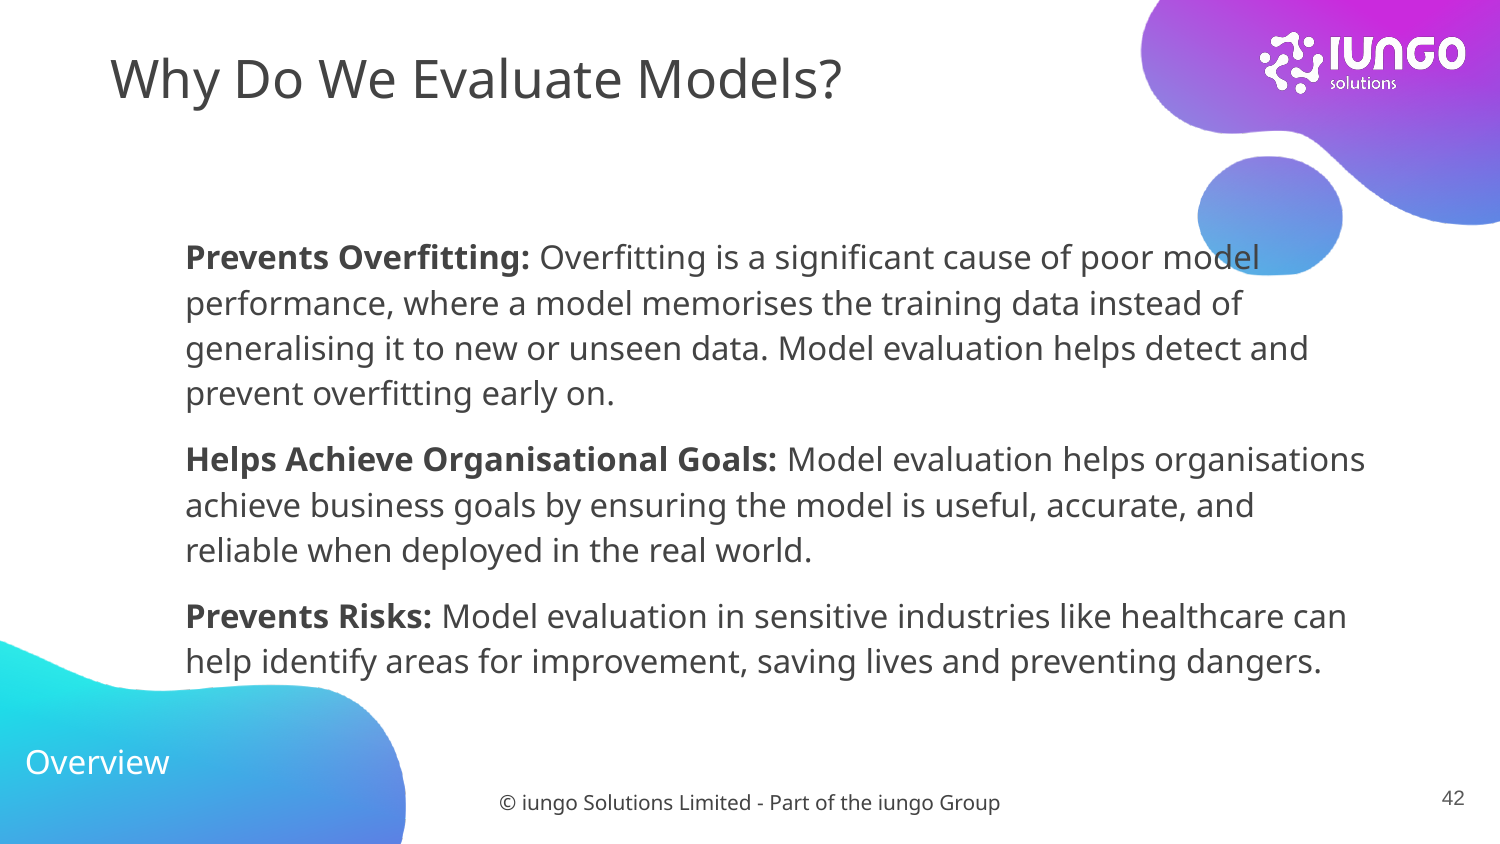

# Why Do We Evaluate Models?
Prevents Overfitting: Overfitting is a significant cause of poor model performance, where a model memorises the training data instead of generalising it to new or unseen data. Model evaluation helps detect and prevent overfitting early on.
Helps Achieve Organisational Goals: Model evaluation helps organisations achieve business goals by ensuring the model is useful, accurate, and reliable when deployed in the real world.
Prevents Risks: Model evaluation in sensitive industries like healthcare can help identify areas for improvement, saving lives and preventing dangers.
Overview